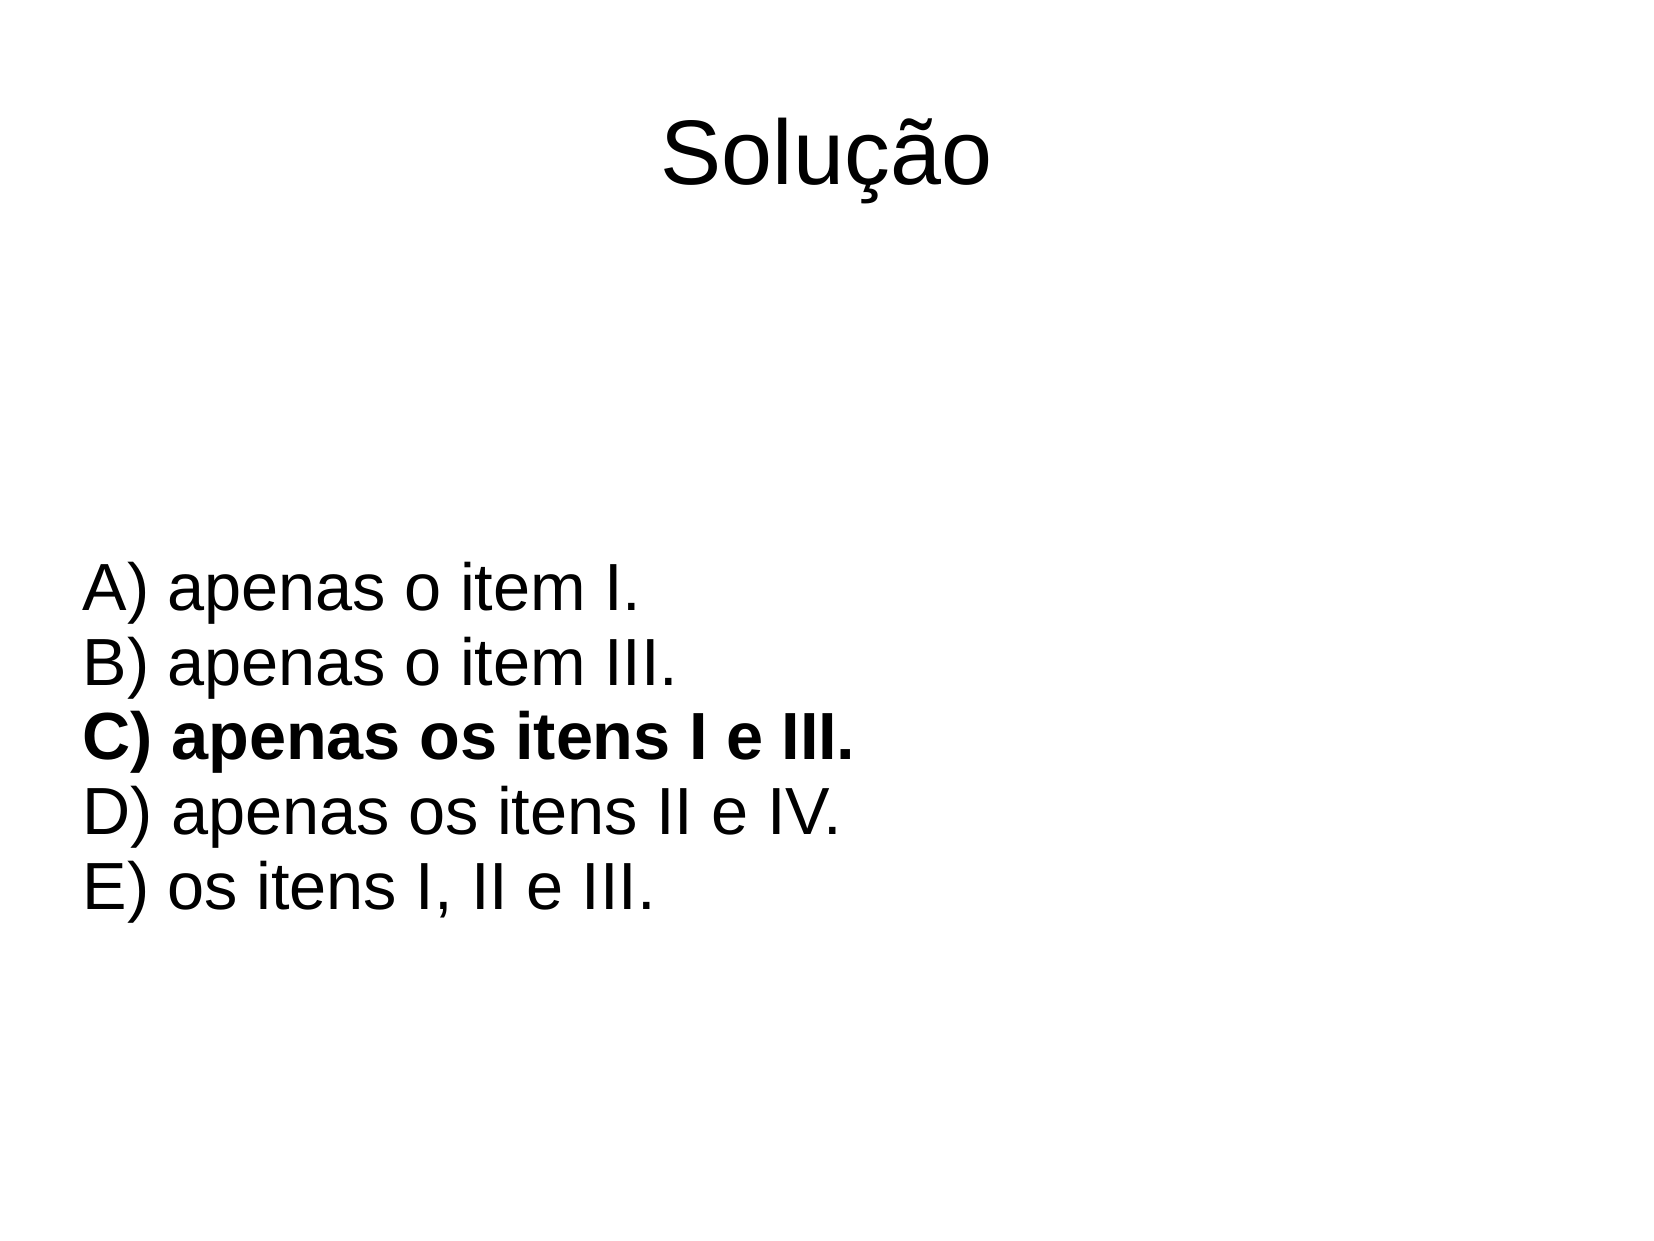

# Solução
A) apenas o item I.
B) apenas o item III.
C) apenas os itens I e III.
D) apenas os itens II e IV.
E) os itens I, II e III.